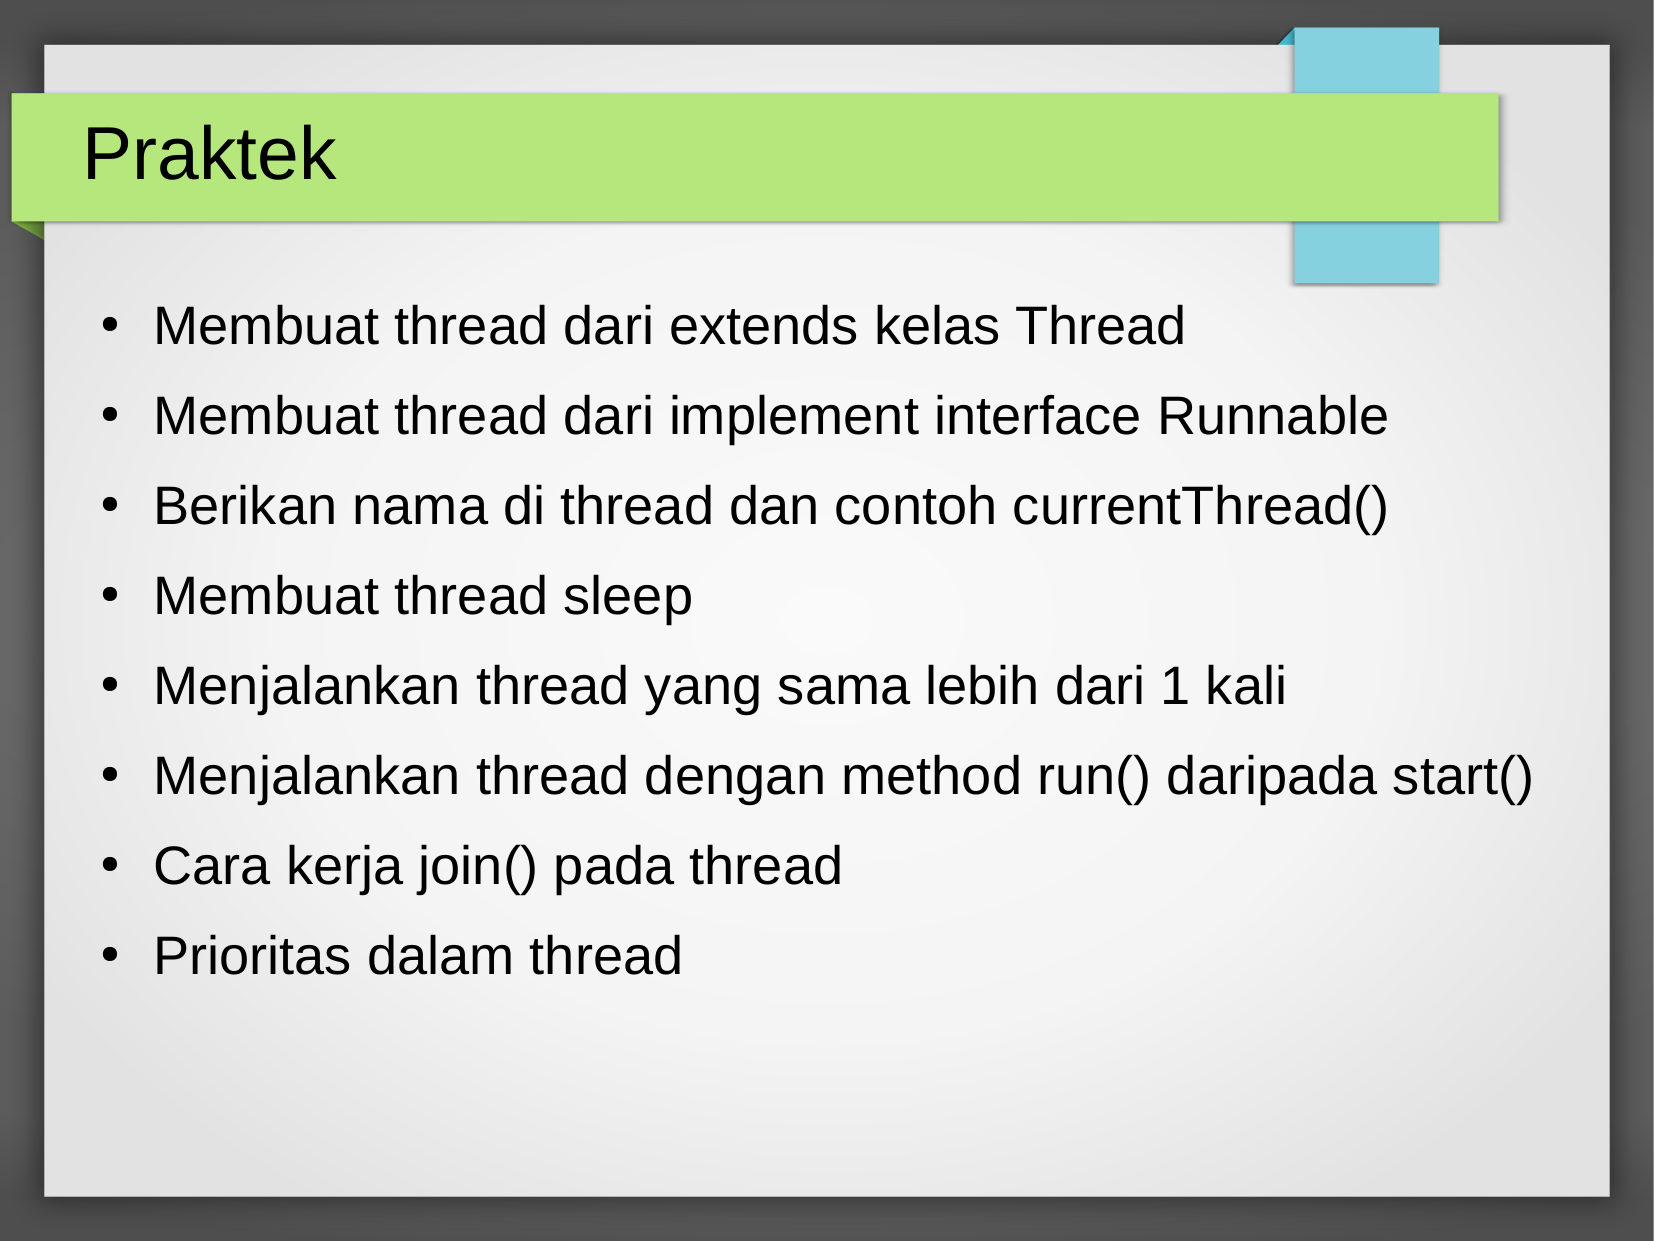

# Praktek
Membuat thread dari extends kelas Thread
Membuat thread dari implement interface Runnable
Berikan nama di thread dan contoh currentThread()
Membuat thread sleep
Menjalankan thread yang sama lebih dari 1 kali
Menjalankan thread dengan method run() daripada start()
Cara kerja join() pada thread
Prioritas dalam thread